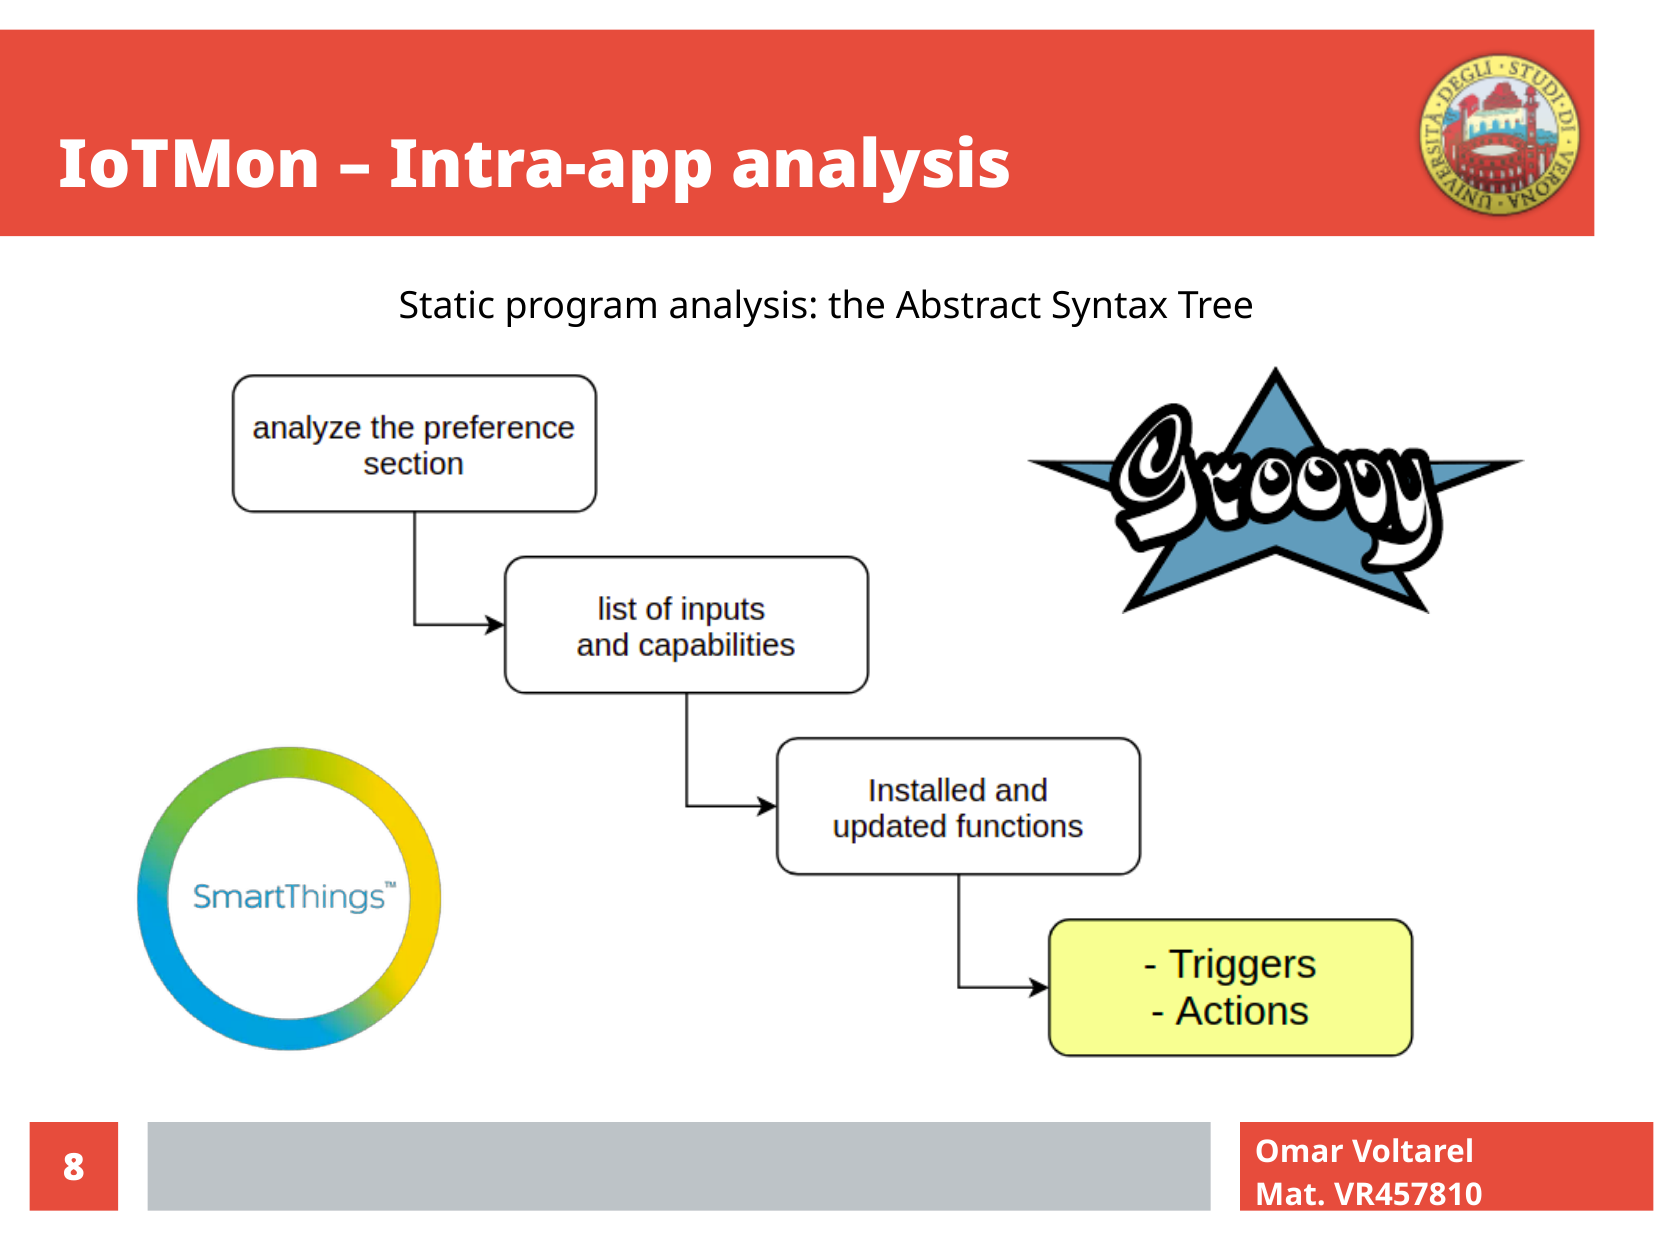

# IoTMon – Intra-app analysis
Static program analysis: the Abstract Syntax Tree
8
Omar Voltarel
Mat. VR457810